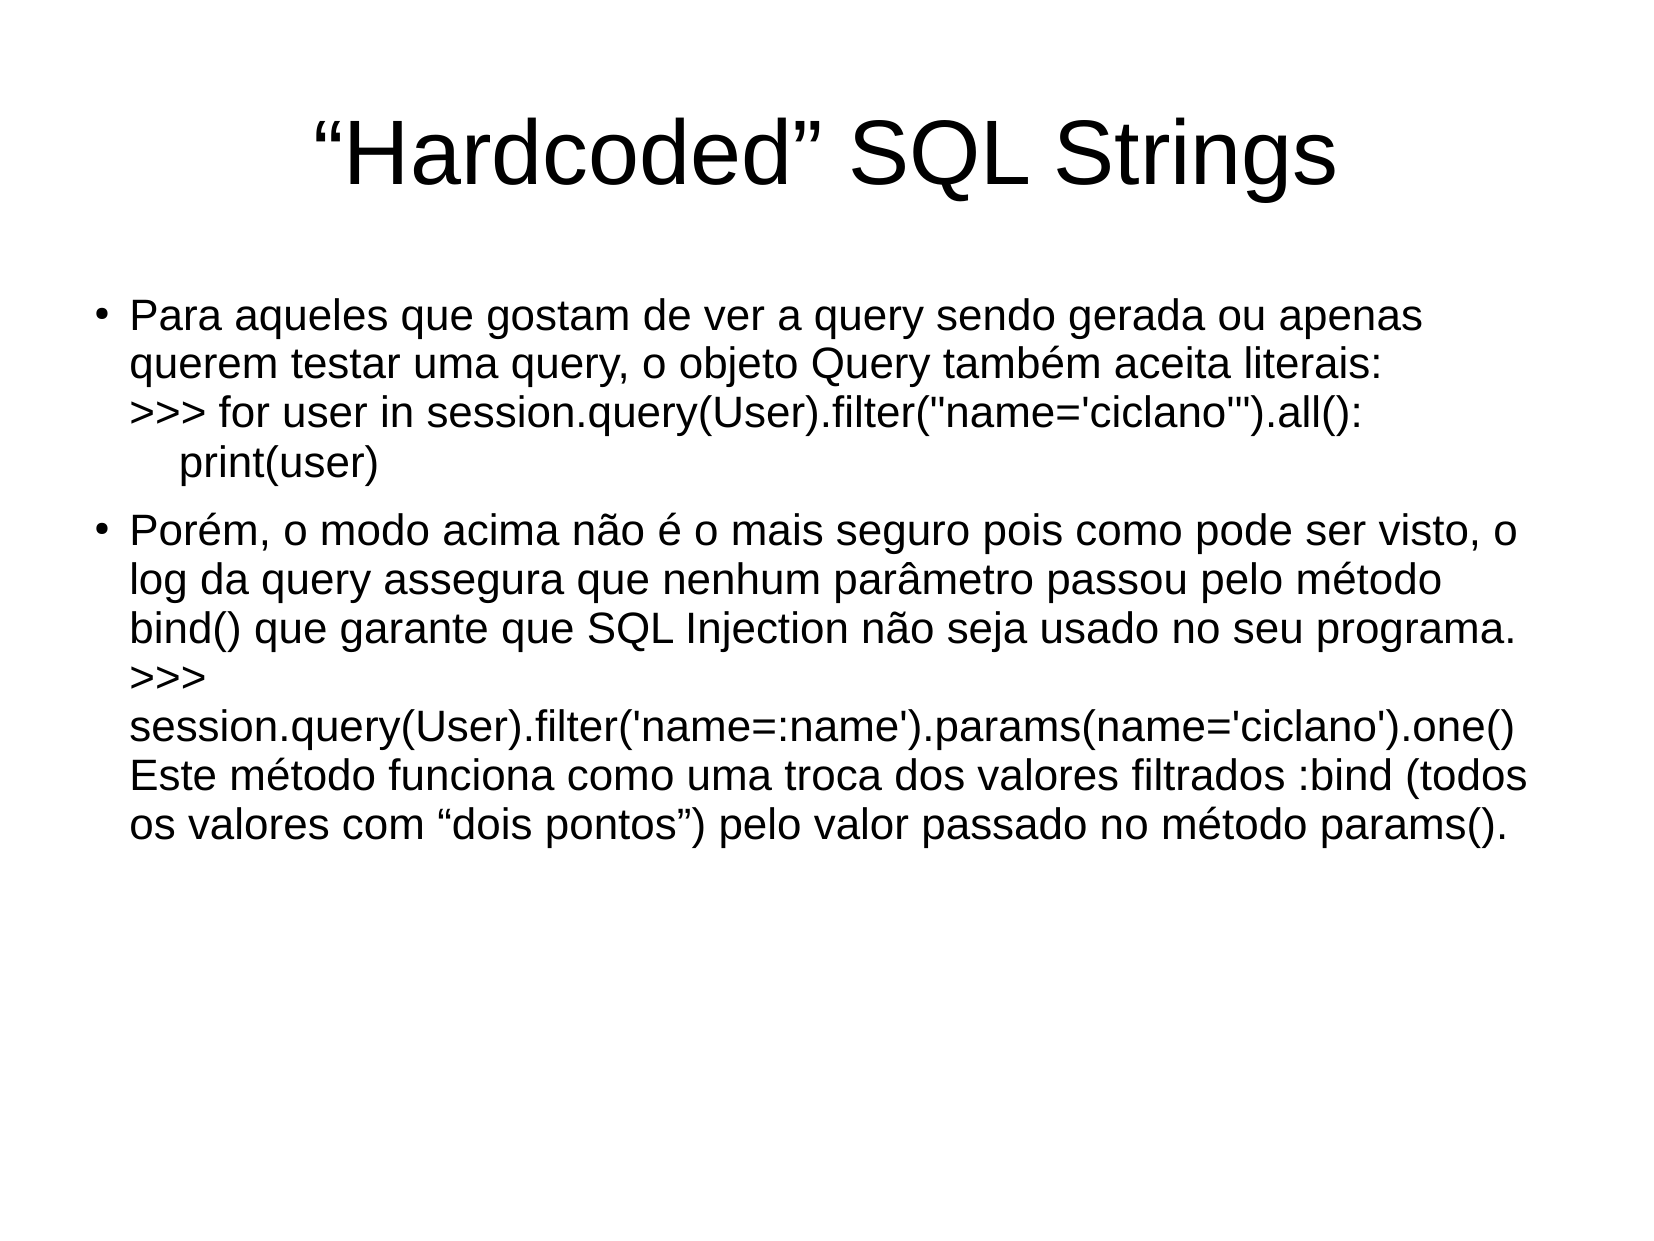

# “Hardcoded” SQL Strings
Para aqueles que gostam de ver a query sendo gerada ou apenas querem testar uma query, o objeto Query também aceita literais:
>>> for user in session.query(User).filter("name='ciclano'").all():
	print(user)
Porém, o modo acima não é o mais seguro pois como pode ser visto, o log da query assegura que nenhum parâmetro passou pelo método bind() que garante que SQL Injection não seja usado no seu programa.
>>> session.query(User).filter('name=:name').params(name='ciclano').one()
Este método funciona como uma troca dos valores filtrados :bind (todos os valores com “dois pontos”) pelo valor passado no método params().